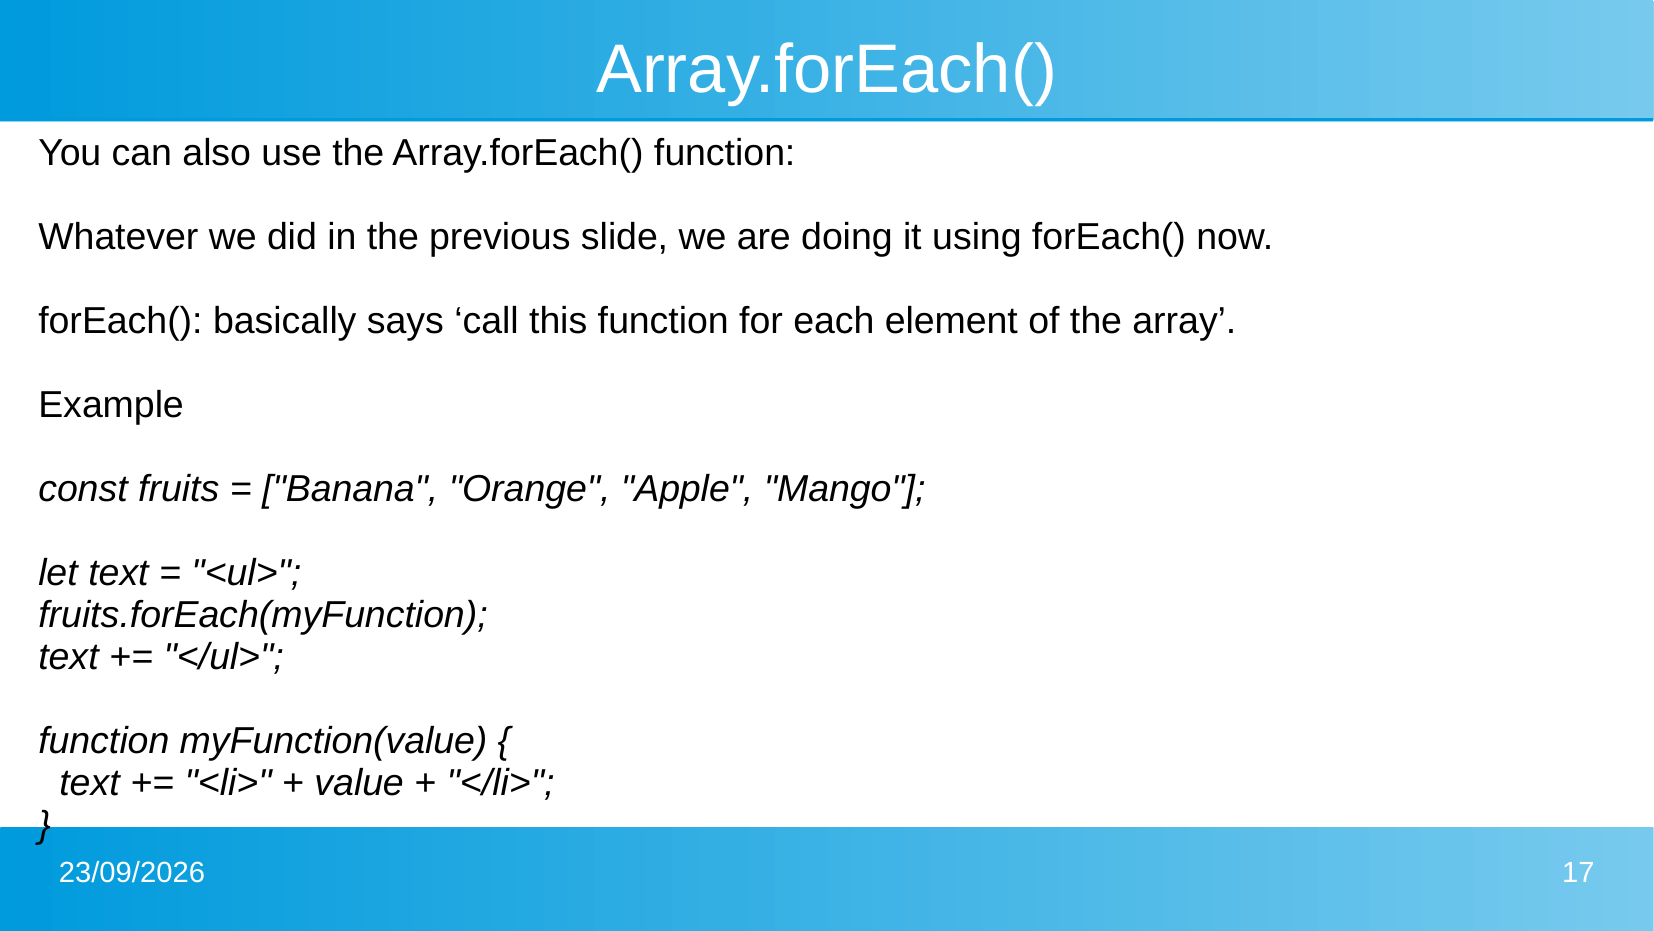

# Array.forEach()
You can also use the Array.forEach() function:
Whatever we did in the previous slide, we are doing it using forEach() now.
forEach(): basically says ‘call this function for each element of the array’.
Example
const fruits = ["Banana", "Orange", "Apple", "Mango"];
let text = "<ul>";
fruits.forEach(myFunction);
text += "</ul>";
function myFunction(value) {
 text += "<li>" + value + "</li>";
}
17